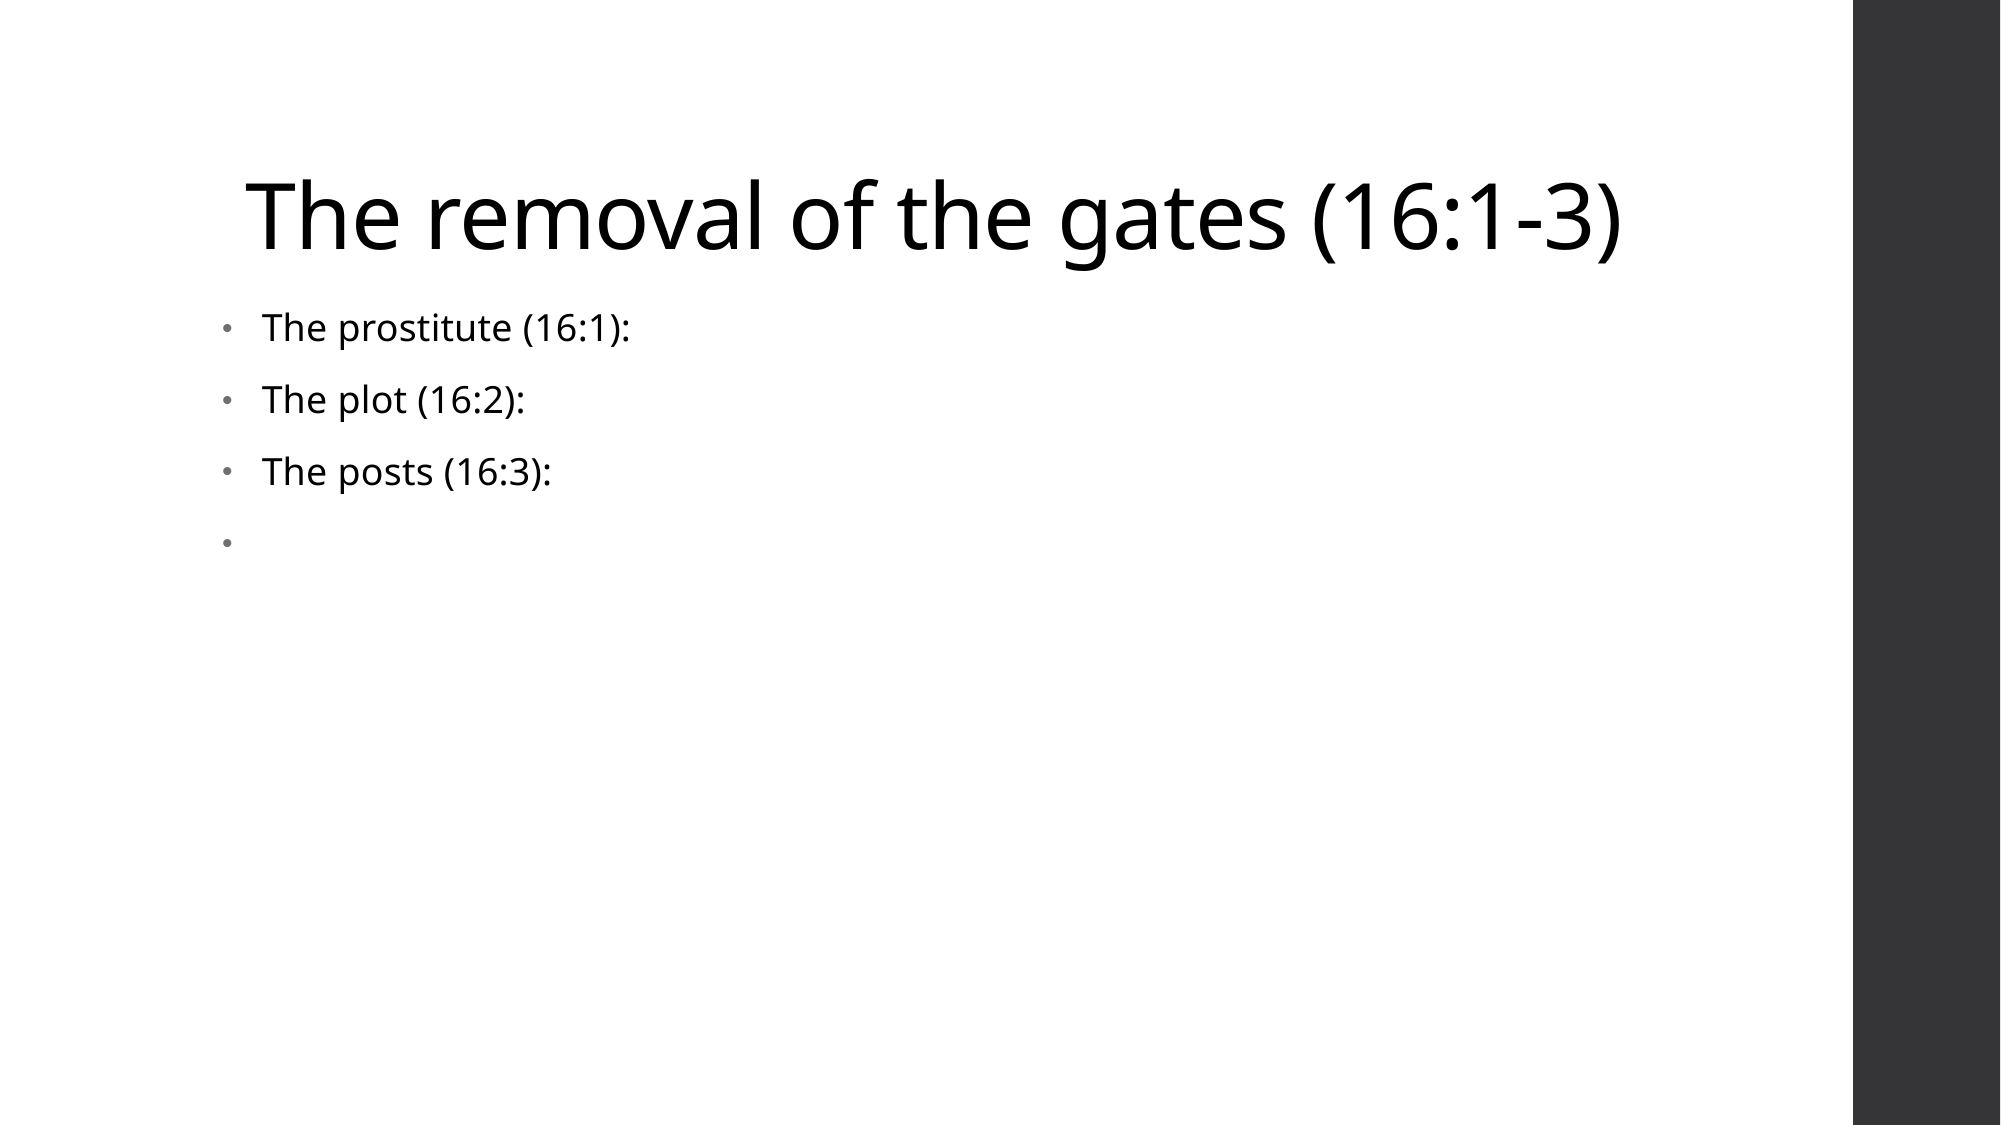

# The removal of the gates (16:1-3)
 The prostitute (16:1):
 The plot (16:2):
 The posts (16:3):